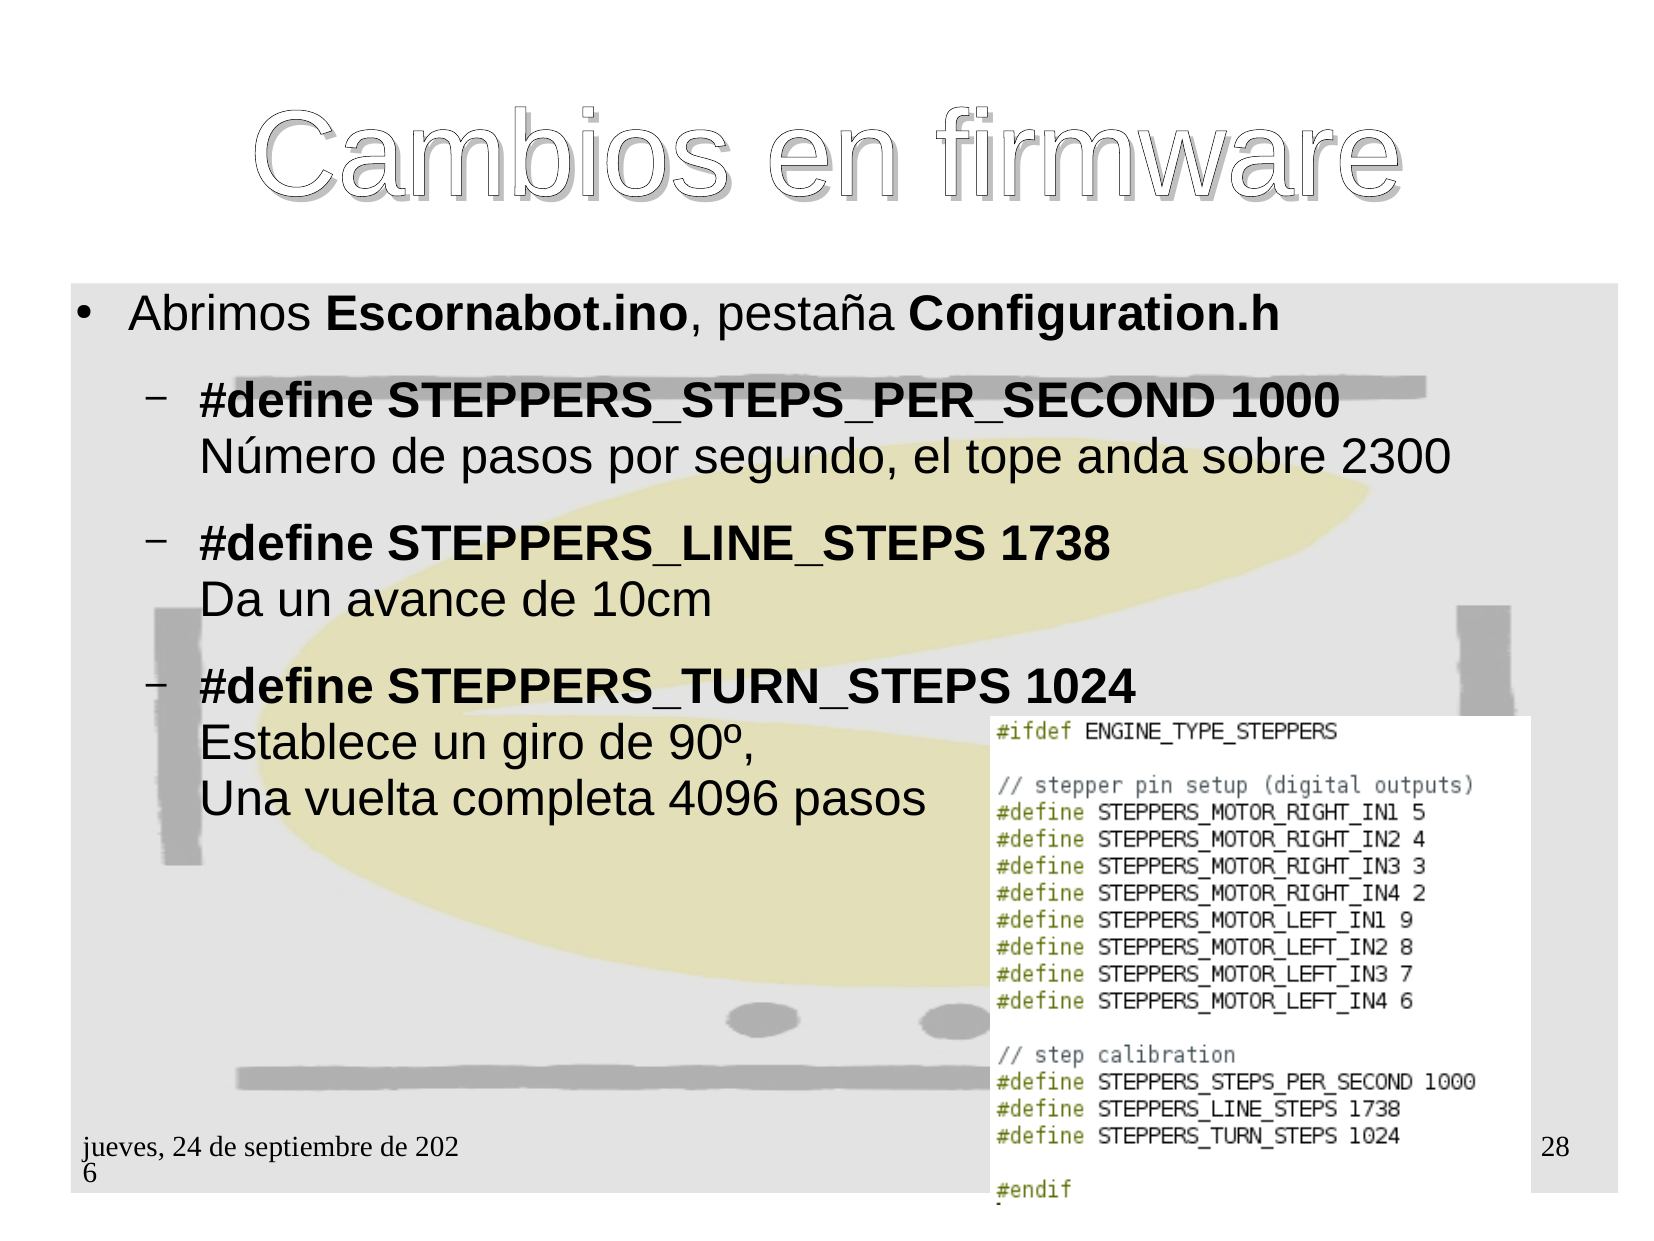

# Cambios en firmware
Abrimos Escornabot.ino, pestaña Configuration.h
#define STEPPERS_STEPS_PER_SECOND 1000
Número de pasos por segundo, el tope anda sobre 2300
#define STEPPERS_LINE_STEPS 1738
Da un avance de 10cm
#define STEPPERS_TURN_STEPS 1024
Establece un giro de 90º,
Una vuelta completa 4096 pasos
28